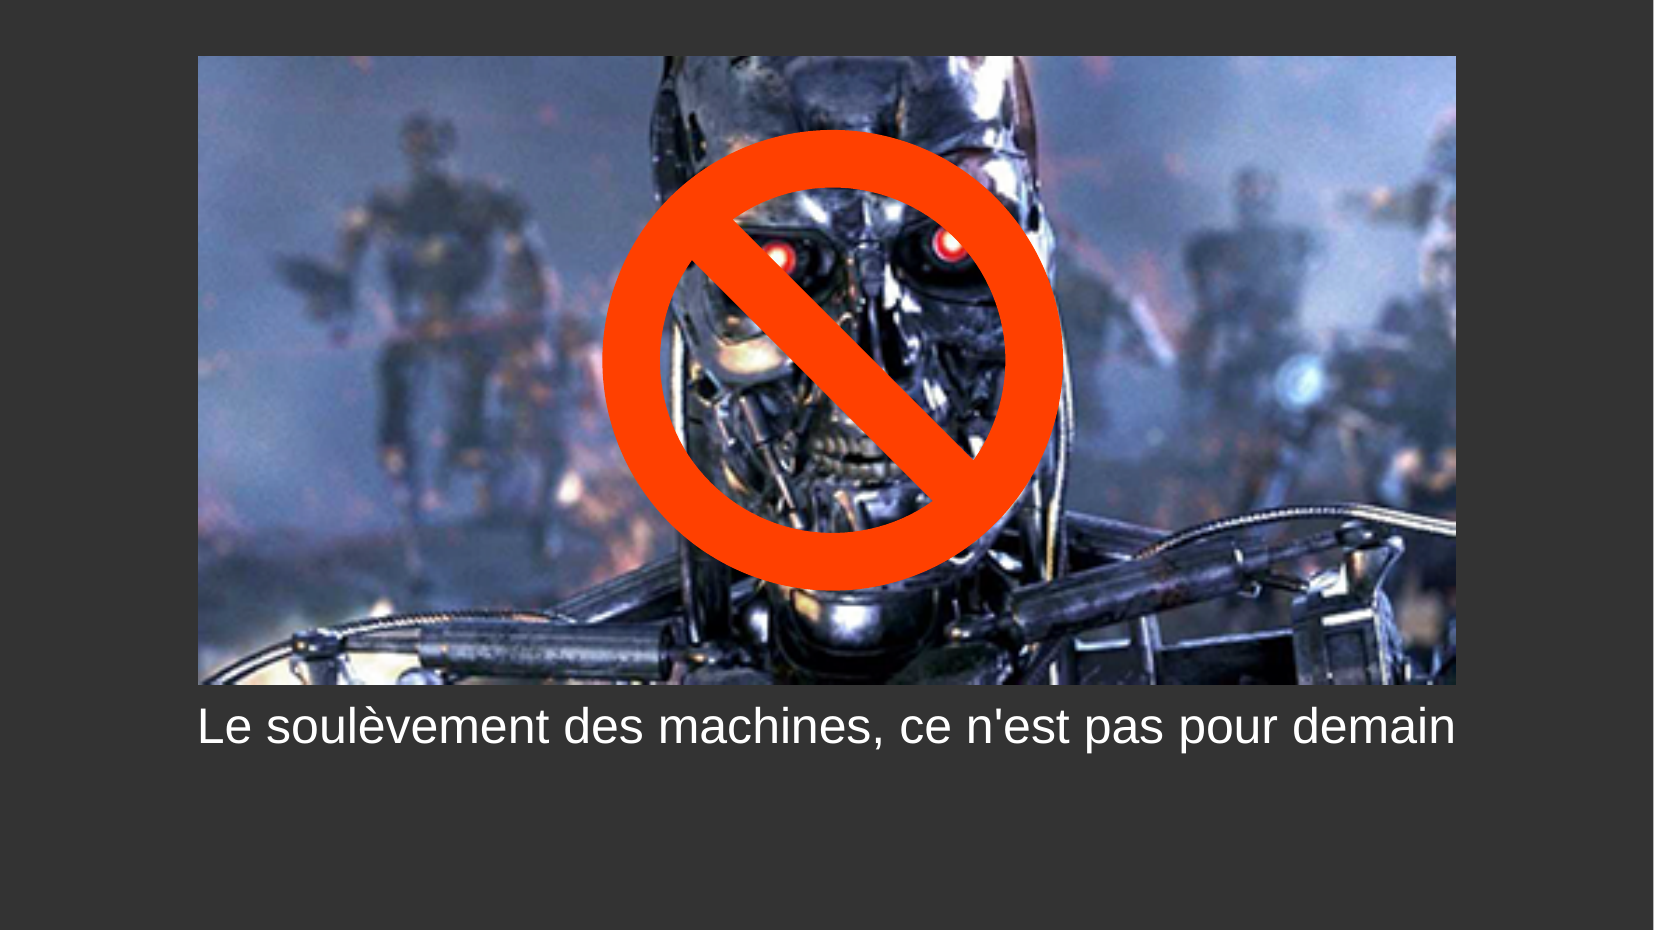

Le soulèvement des machines, ce n'est pas pour demain